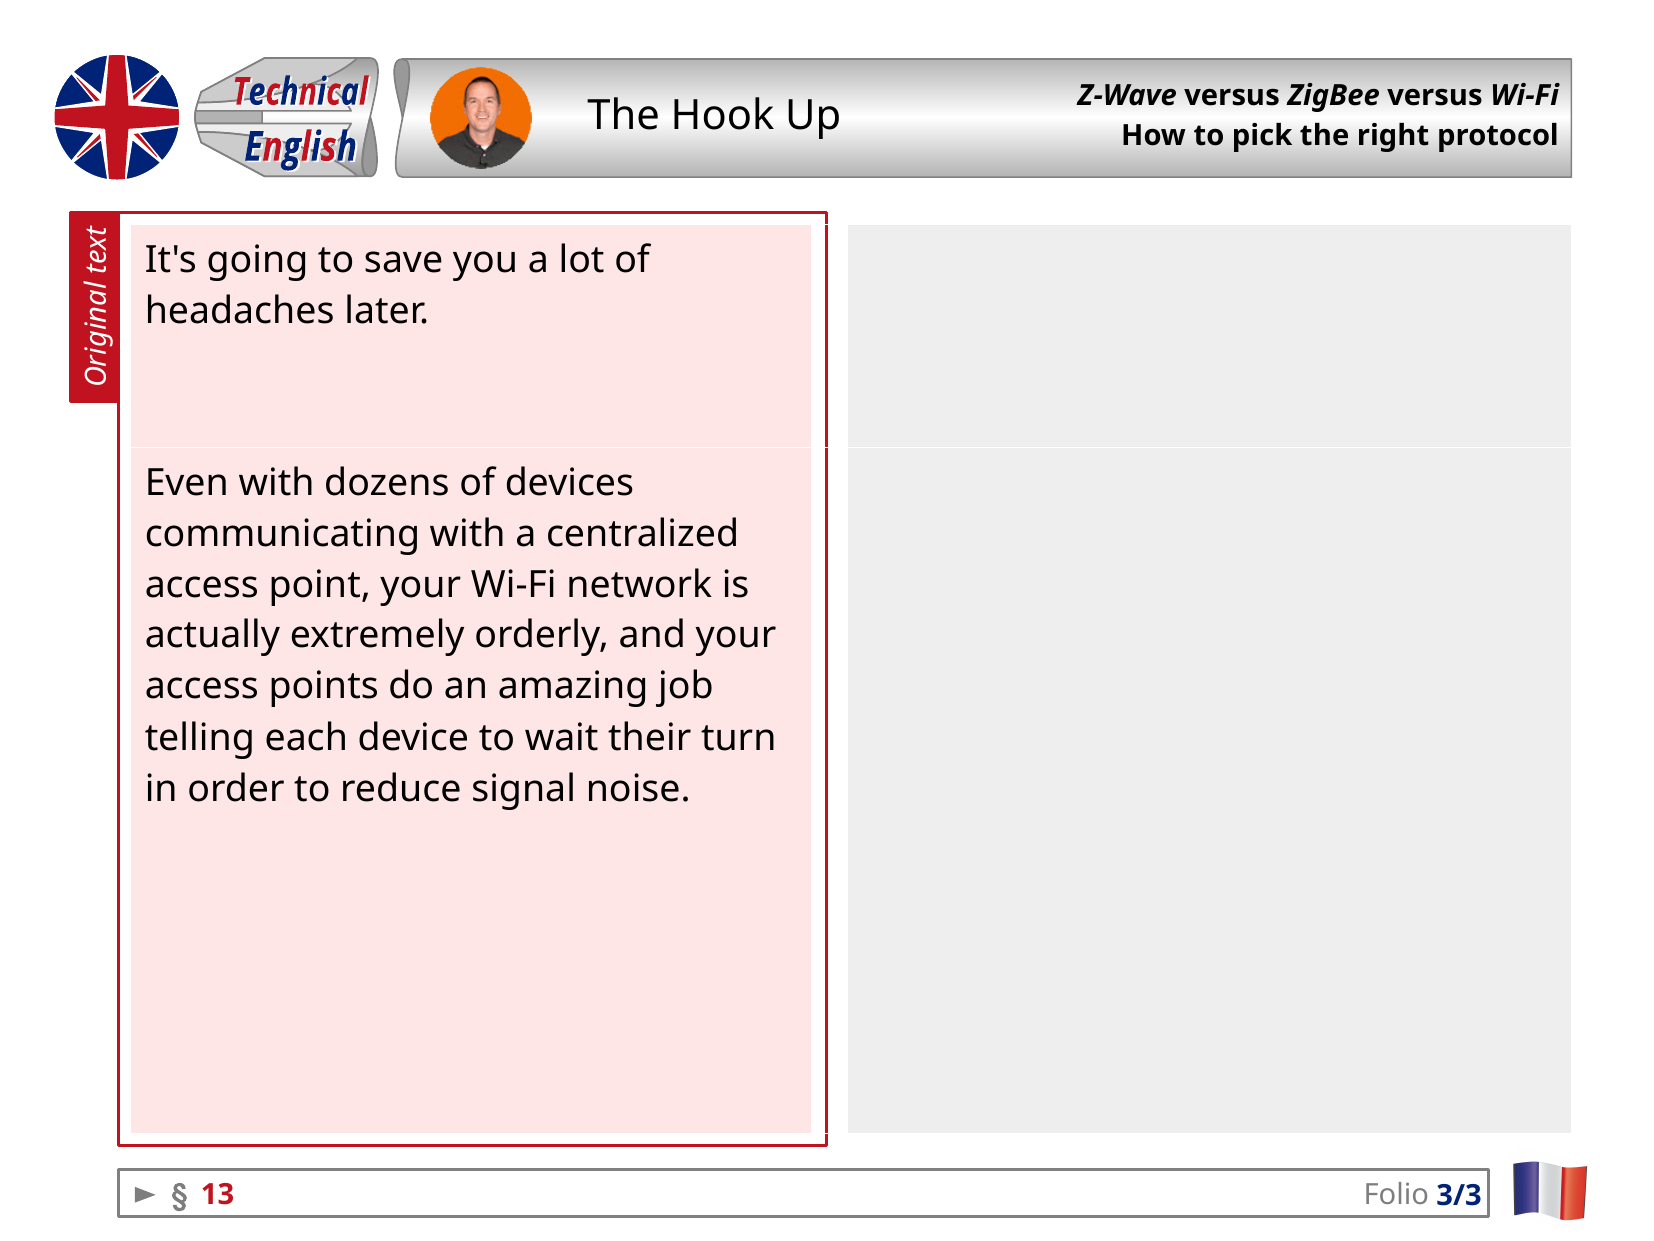

#
| It's going to save you a lot of headaches later. | | |
| --- | --- | --- |
| Even with dozens of devices communicating with a centralized access point, your Wi‑Fi network is actually extremely orderly, and your access points do an amazing job telling each device to wait their turn in order to reduce signal noise. | | |
13
3/3